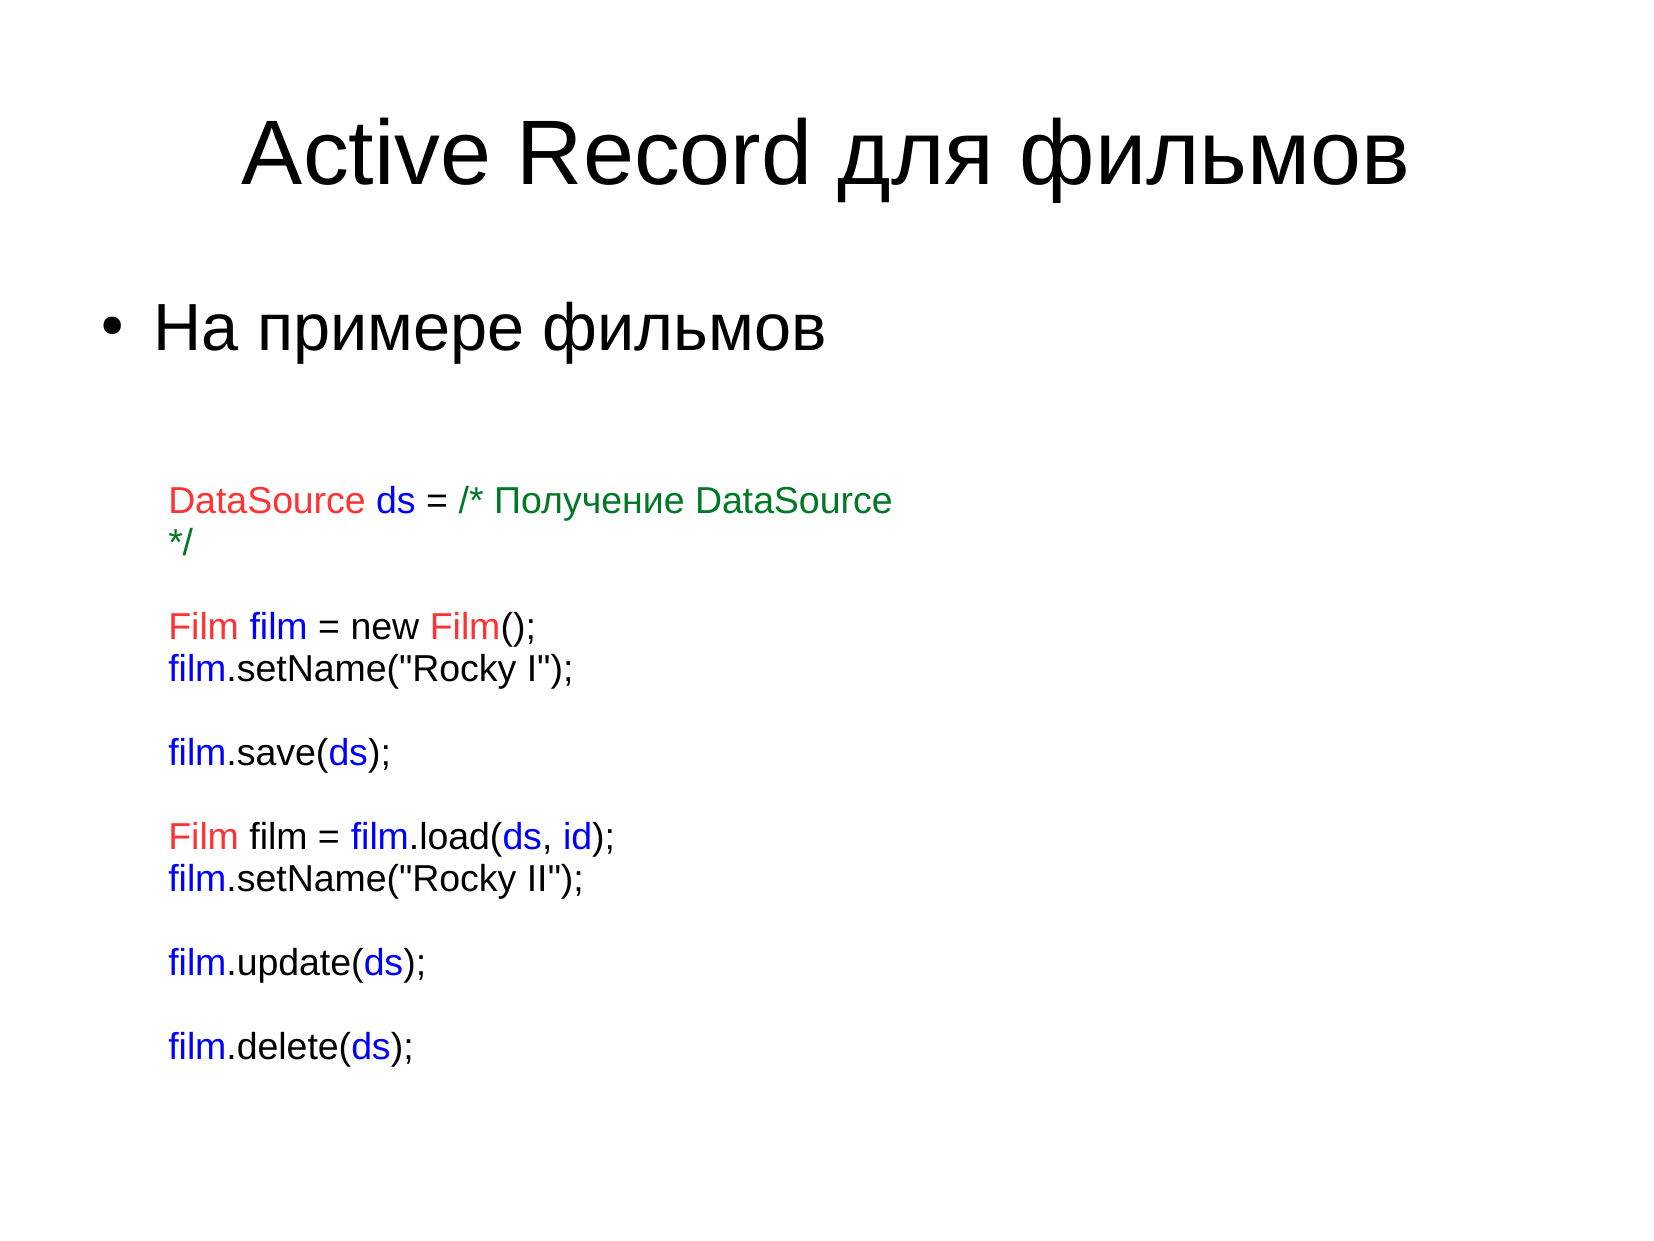

# Active Record для фильмов
На примере фильмов
DataSource ds = /* Получение DataSource */
Film film = new Film();
film.setName("Rocky I");
film.save(ds);
Film film = film.load(ds, id);
film.setName("Rocky II");
film.update(ds);
film.delete(ds);